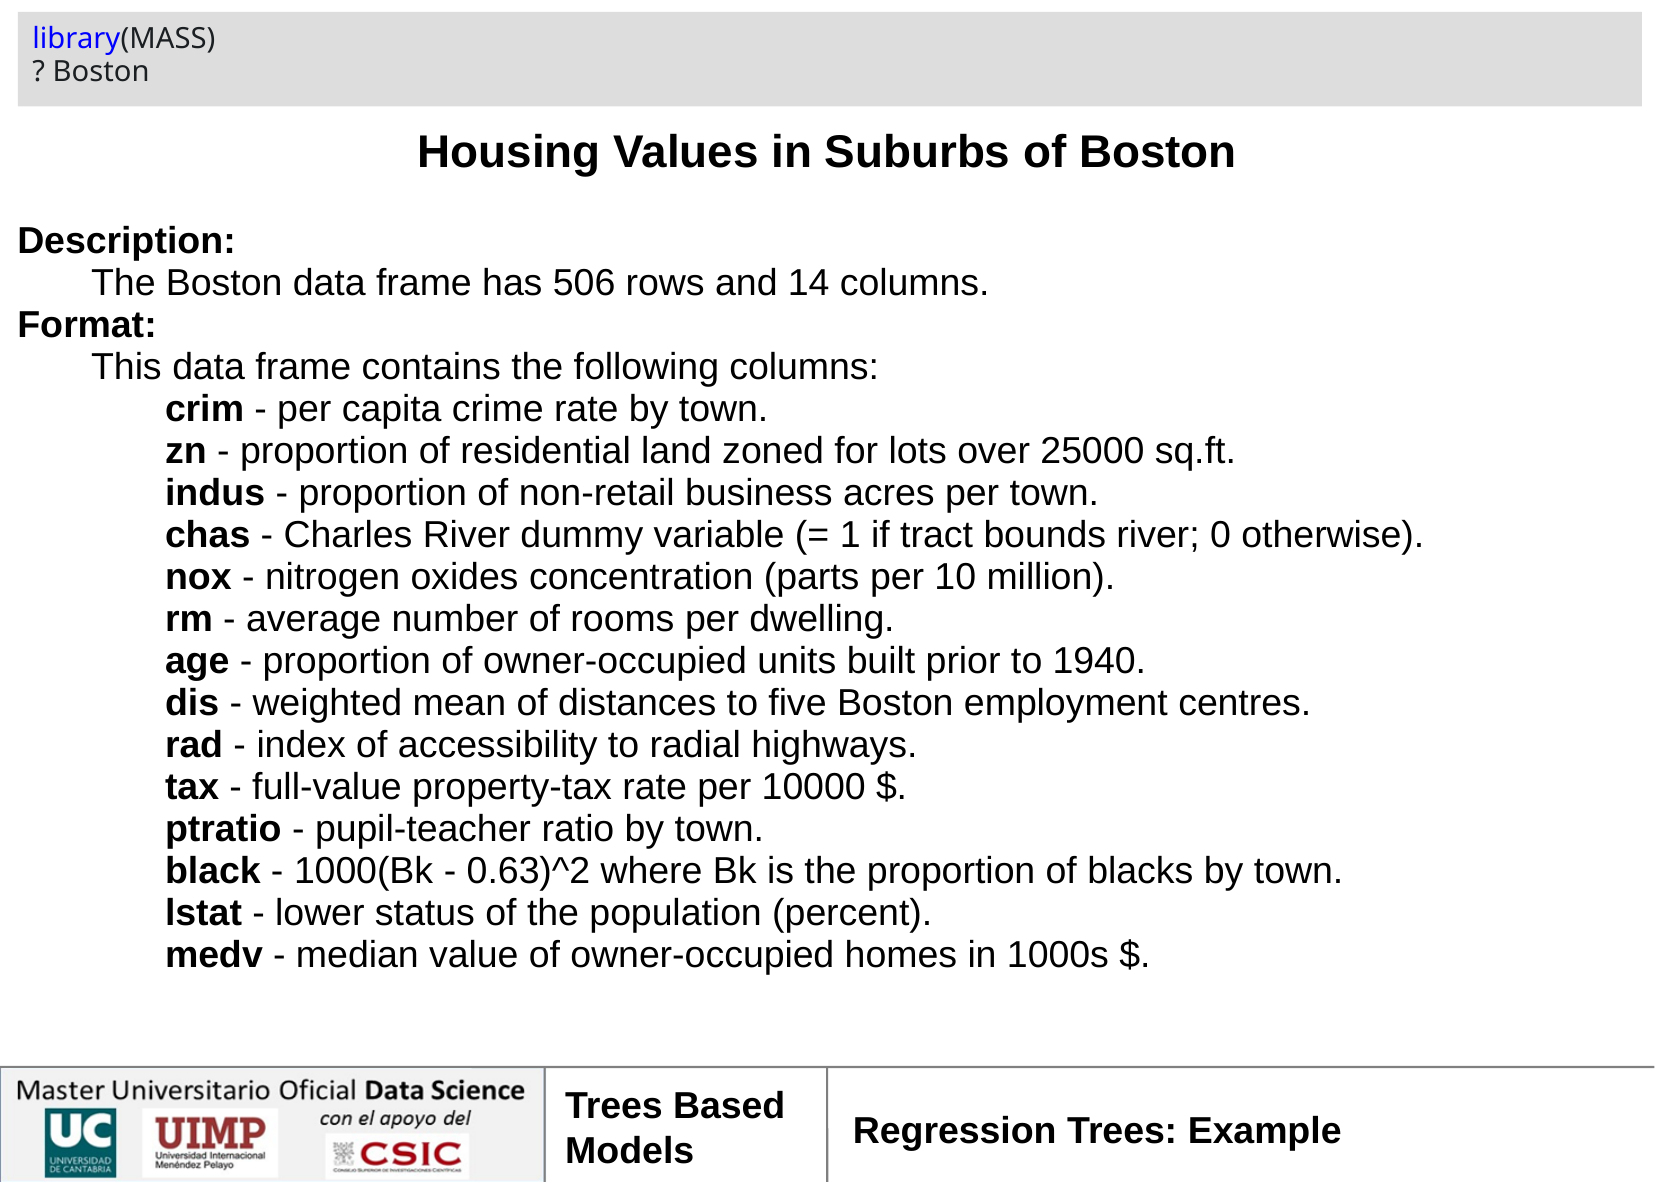

library(MASS)
? Boston
Housing Values in Suburbs of Boston
Description:
	The Boston data frame has 506 rows and 14 columns.
Format:
	This data frame contains the following columns:
		crim - per capita crime rate by town.
		zn - proportion of residential land zoned for lots over 25000 sq.ft.
		indus - proportion of non-retail business acres per town.
		chas - Charles River dummy variable (= 1 if tract bounds river; 0 otherwise).
		nox - nitrogen oxides concentration (parts per 10 million).
		rm - average number of rooms per dwelling.
		age - proportion of owner-occupied units built prior to 1940.
		dis - weighted mean of distances to five Boston employment centres.
		rad - index of accessibility to radial highways.
		tax - full-value property-tax rate per 10000 $.
		ptratio - pupil-teacher ratio by town.
		black - 1000(Bk - 0.63)^2 where Bk is the proportion of blacks by town.
		lstat - lower status of the population (percent).
		medv - median value of owner-occupied homes in 1000s $.
Regression Trees: Example